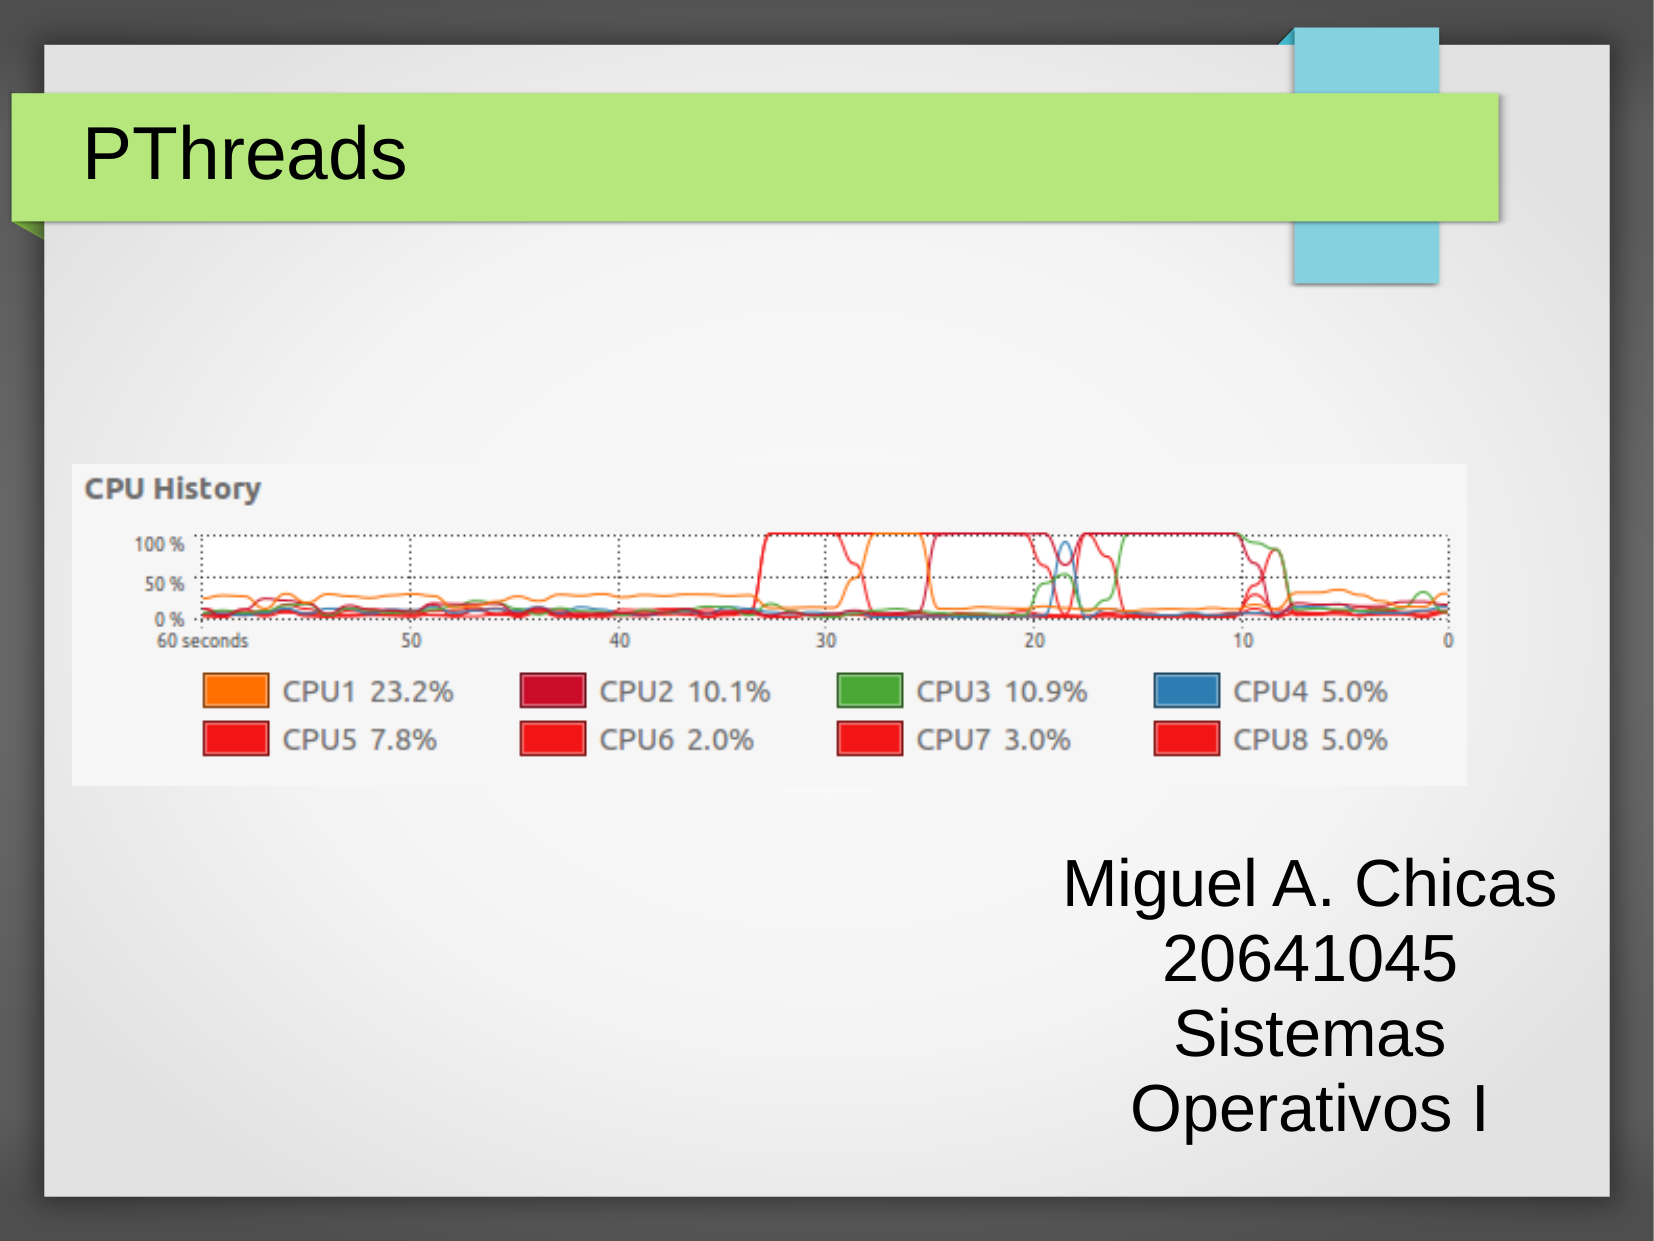

# PThreads
Miguel A. Chicas
20641045
Sistemas Operativos I